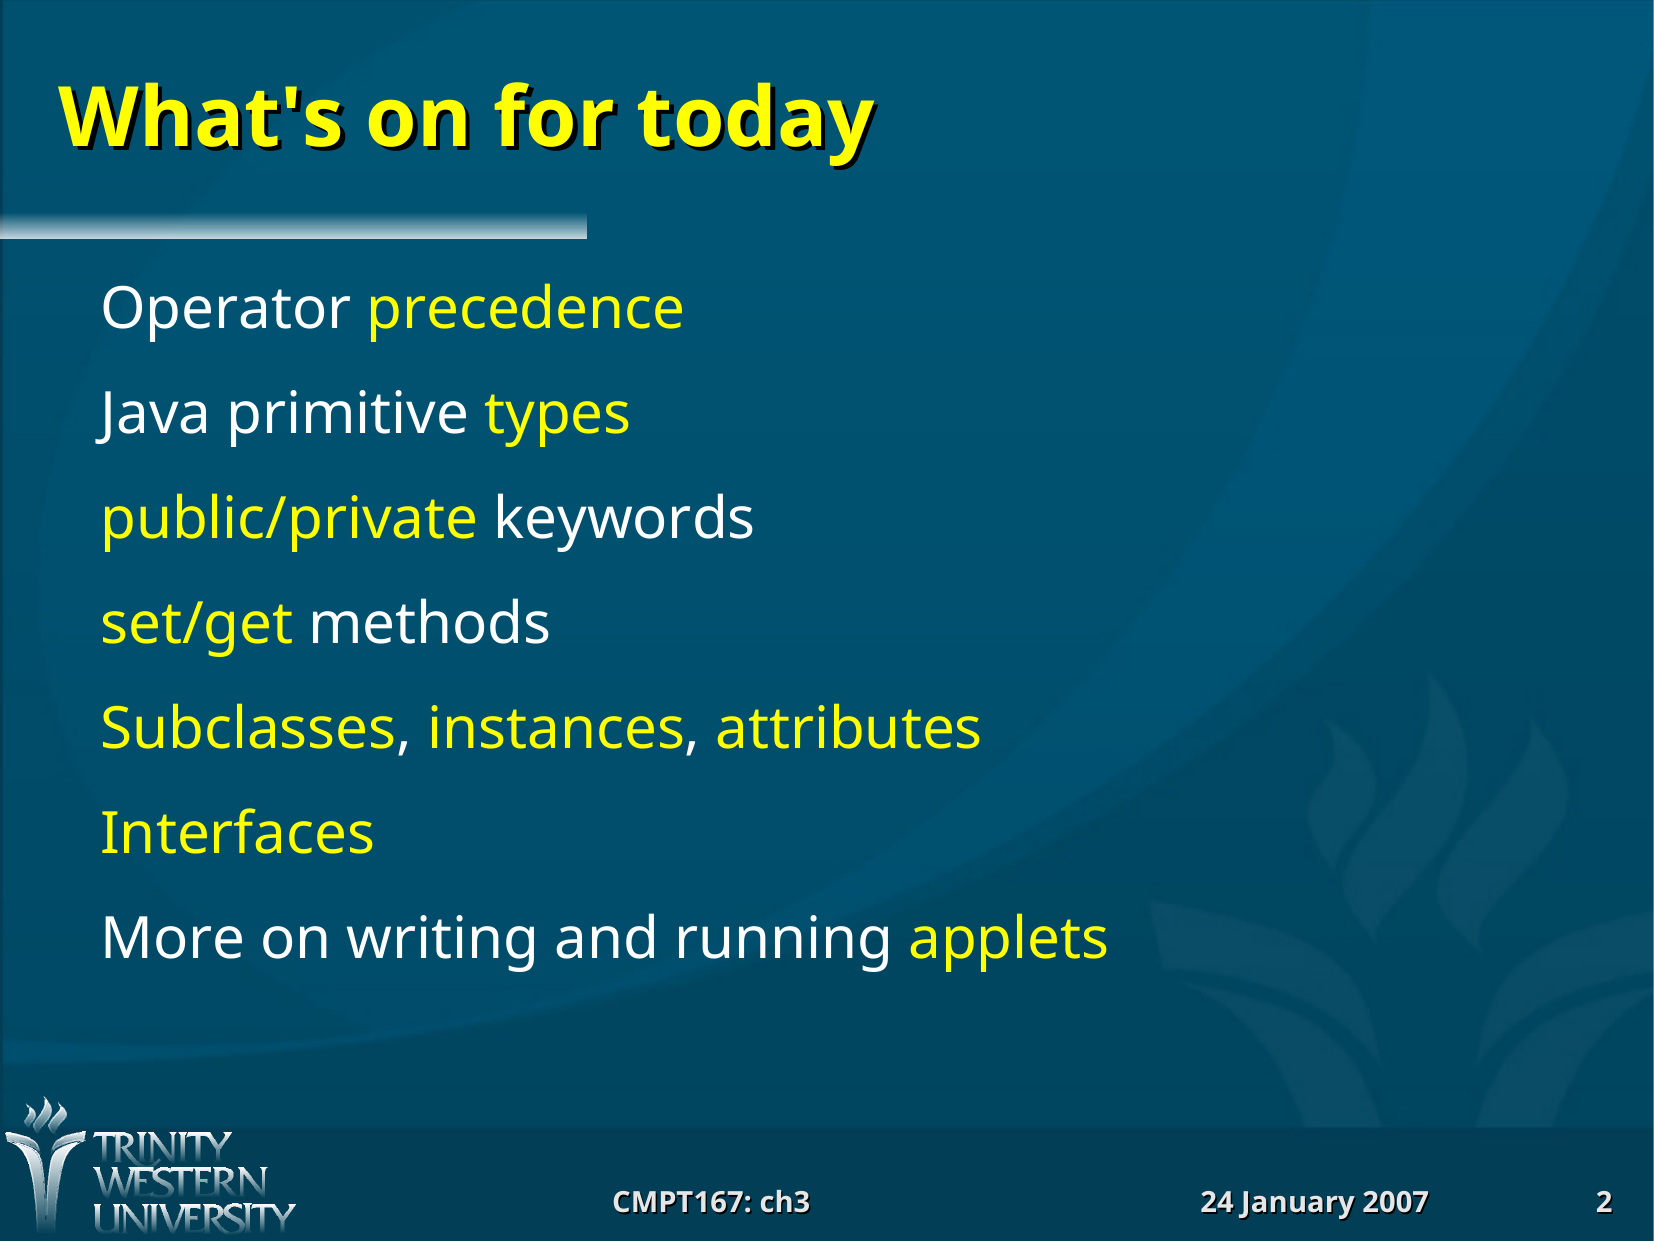

# What's on for today
Operator precedence
Java primitive types
public/private keywords
set/get methods
Subclasses, instances, attributes
Interfaces
More on writing and running applets
CMPT167: ch3
24 January 2007
2